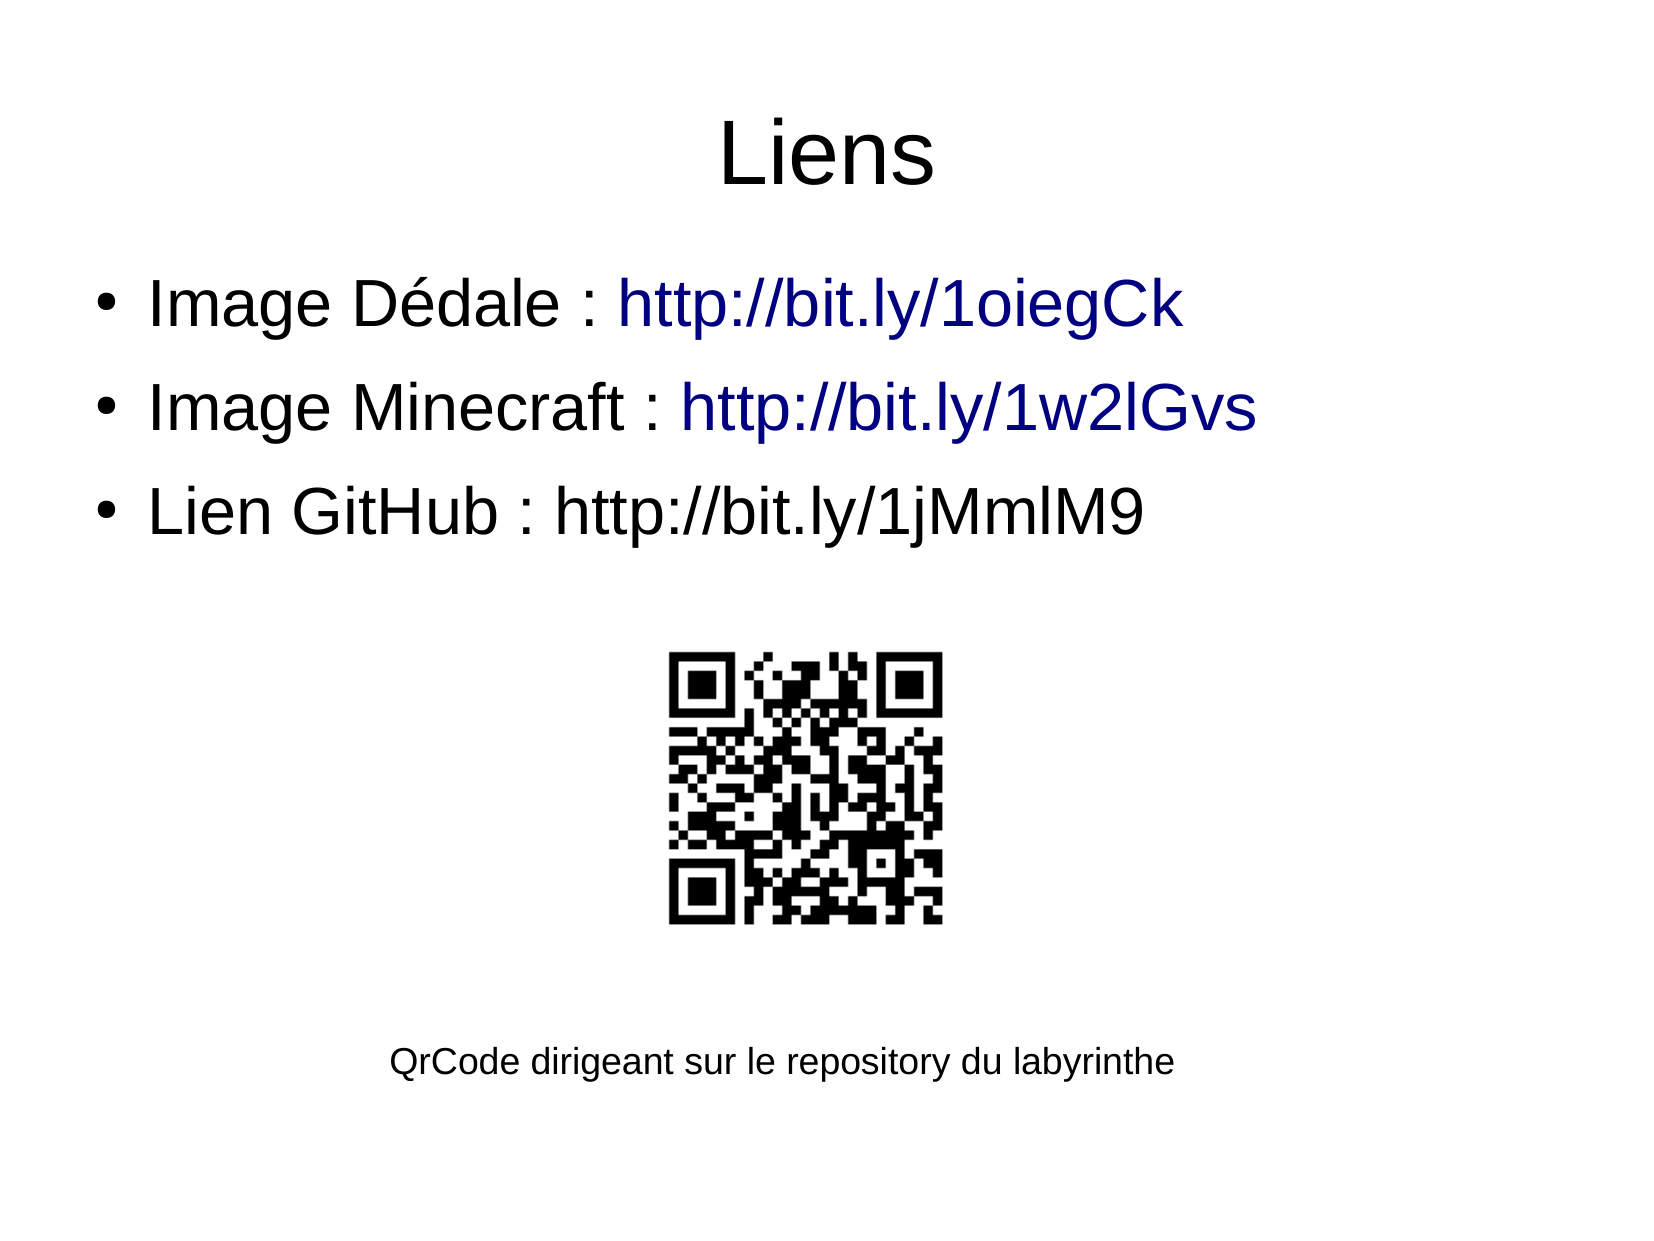

# Liens
Image Dédale : http://bit.ly/1oiegCk
Image Minecraft : http://bit.ly/1w2lGvs
Lien GitHub : http://bit.ly/1jMmlM9
QrCode dirigeant sur le repository du labyrinthe